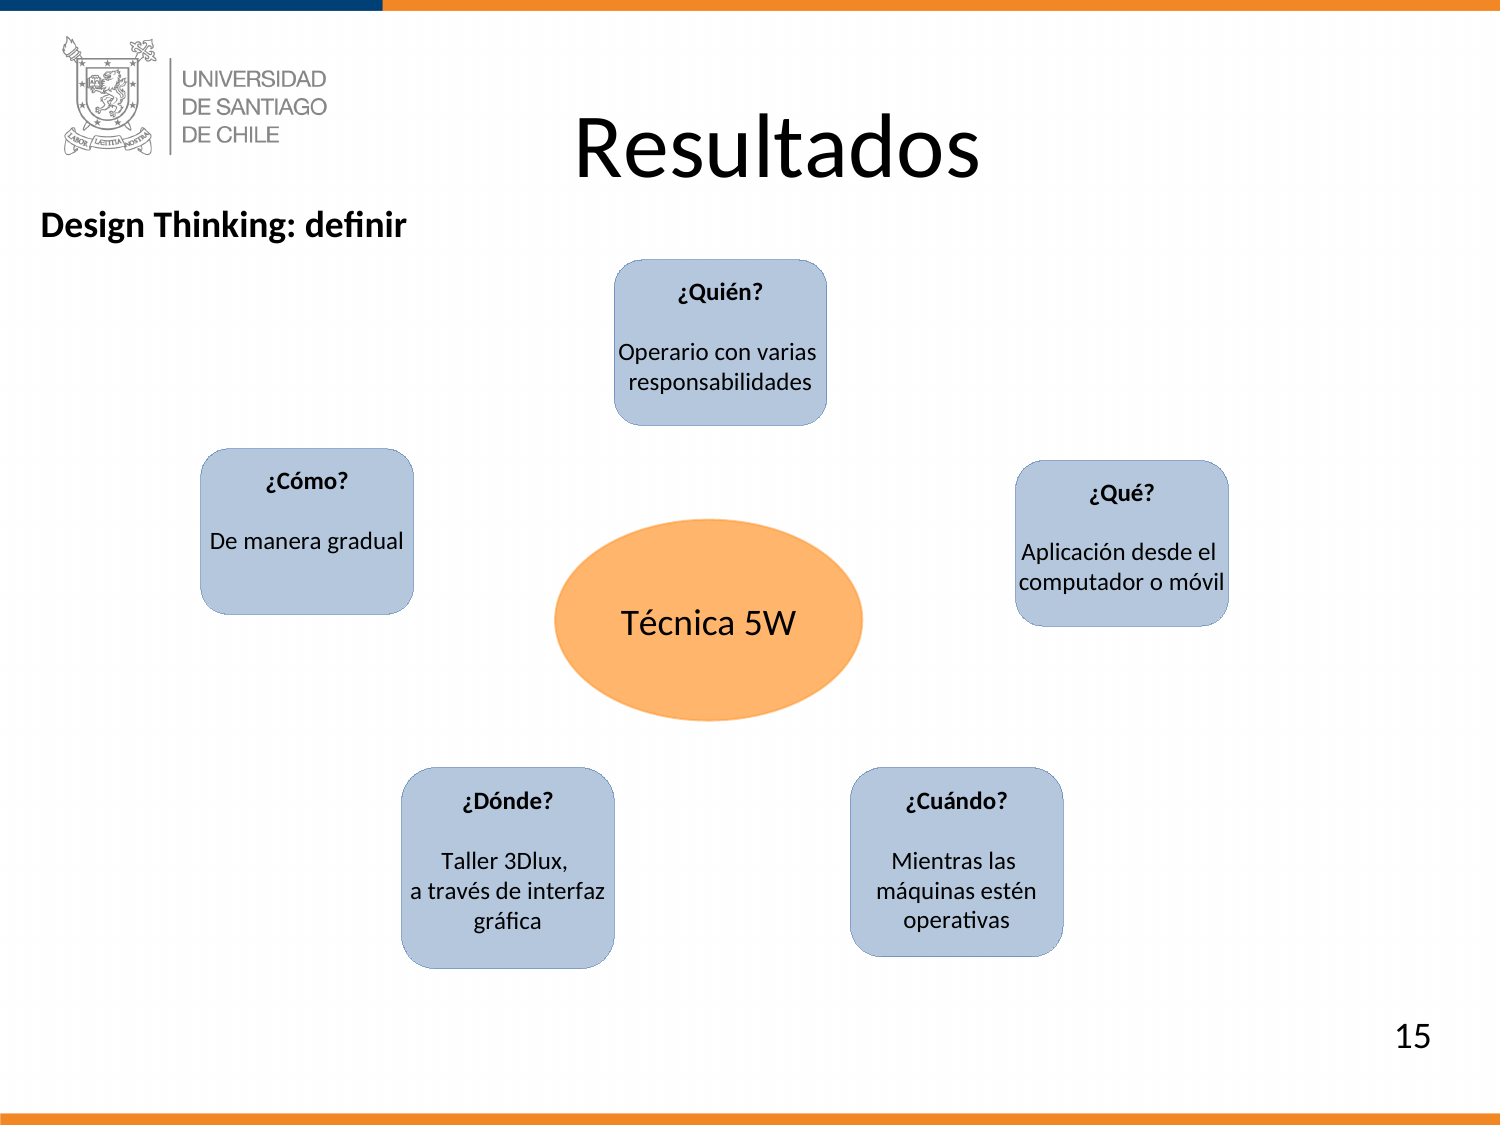

# Resultados
Design Thinking: definir
¿Quién?
Operario con varias
responsabilidades
¿Cómo?
De manera gradual
¿Qué?
Aplicación desde el
computador o móvil
Técnica 5W
¿Dónde?
Taller 3Dlux,
a través de interfaz
gráfica
¿Cuándo?
Mientras las
máquinas estén
operativas